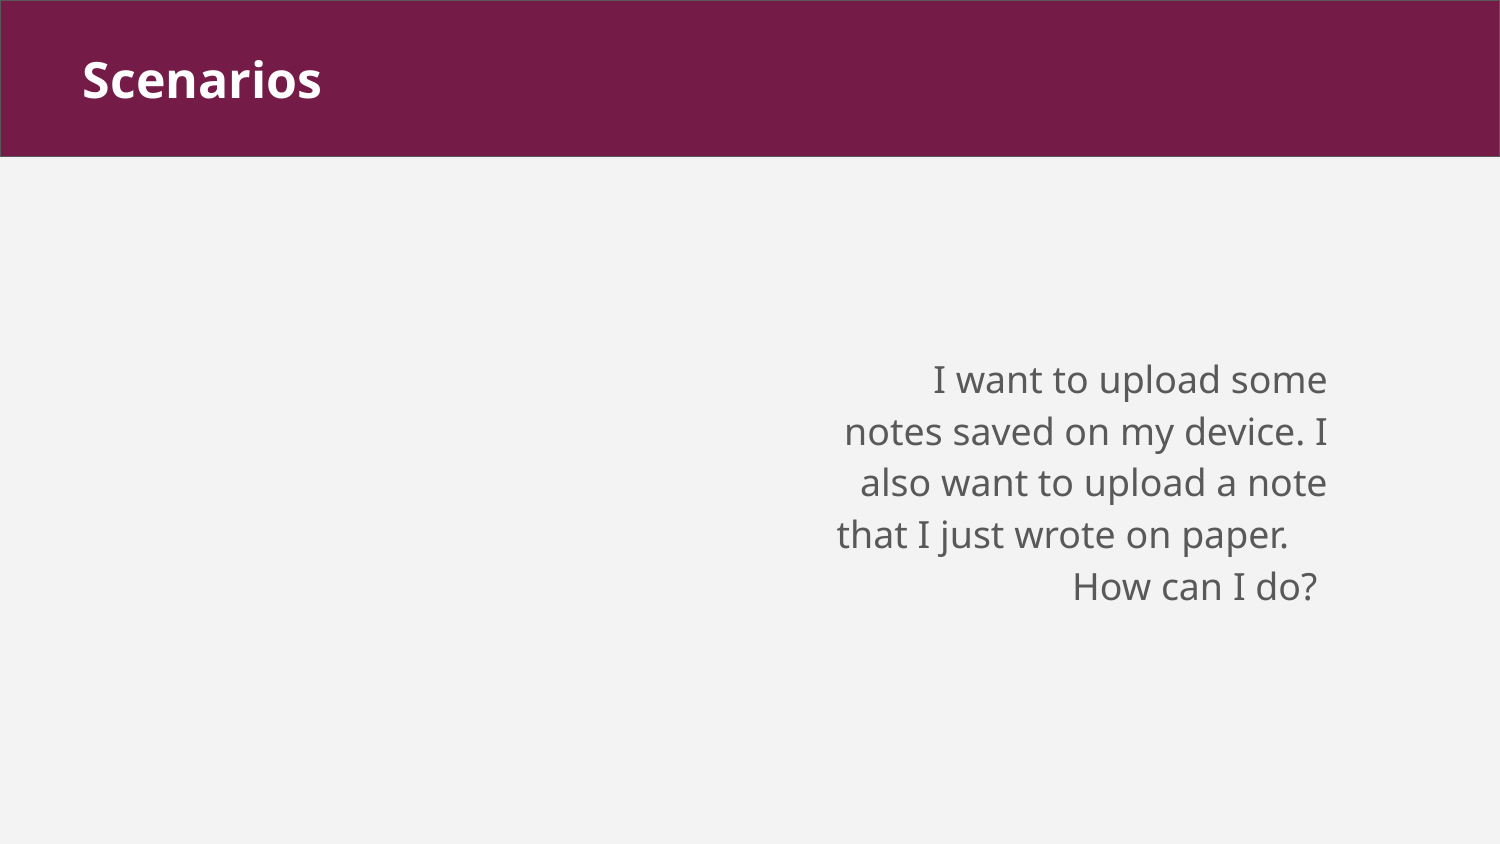

Scenarios
# I want to upload some notes saved on my device. I also want to upload a note that I just wrote on paper. How can I do?